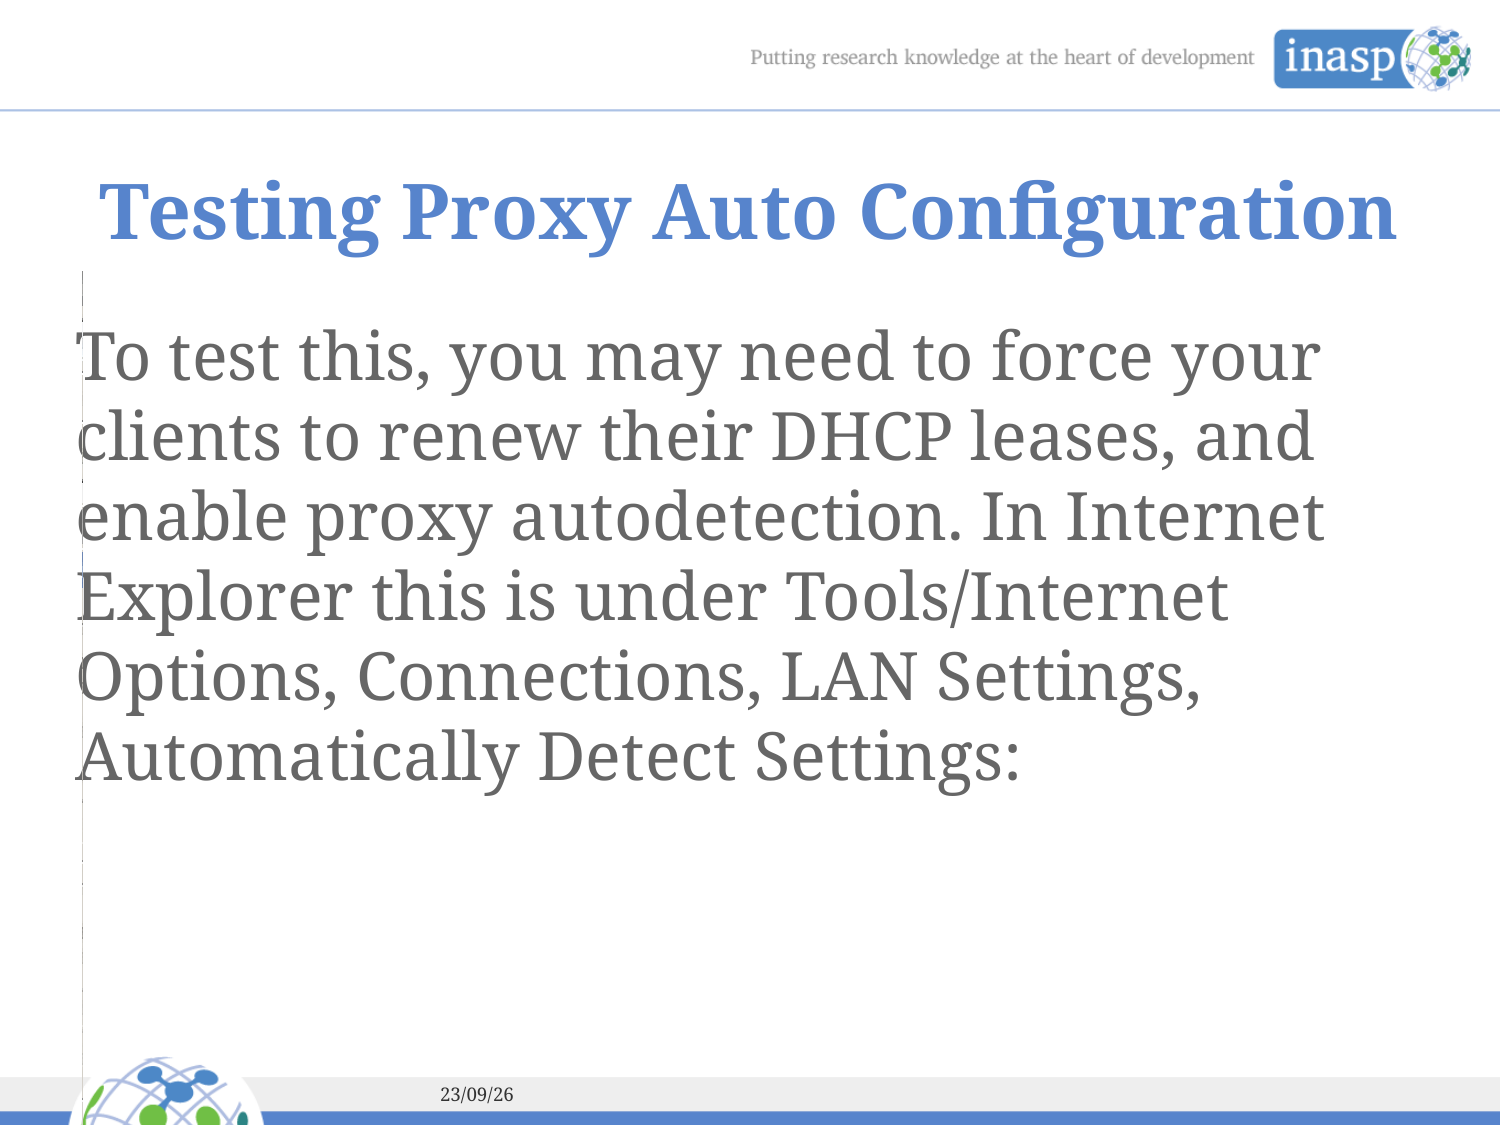

# Testing Proxy Auto Configuration
To test this, you may need to force your clients to renew their DHCP leases, and enable proxy autodetection. In Internet Explorer this is under Tools/Internet Options, Connections, LAN Settings, Automatically Detect Settings: